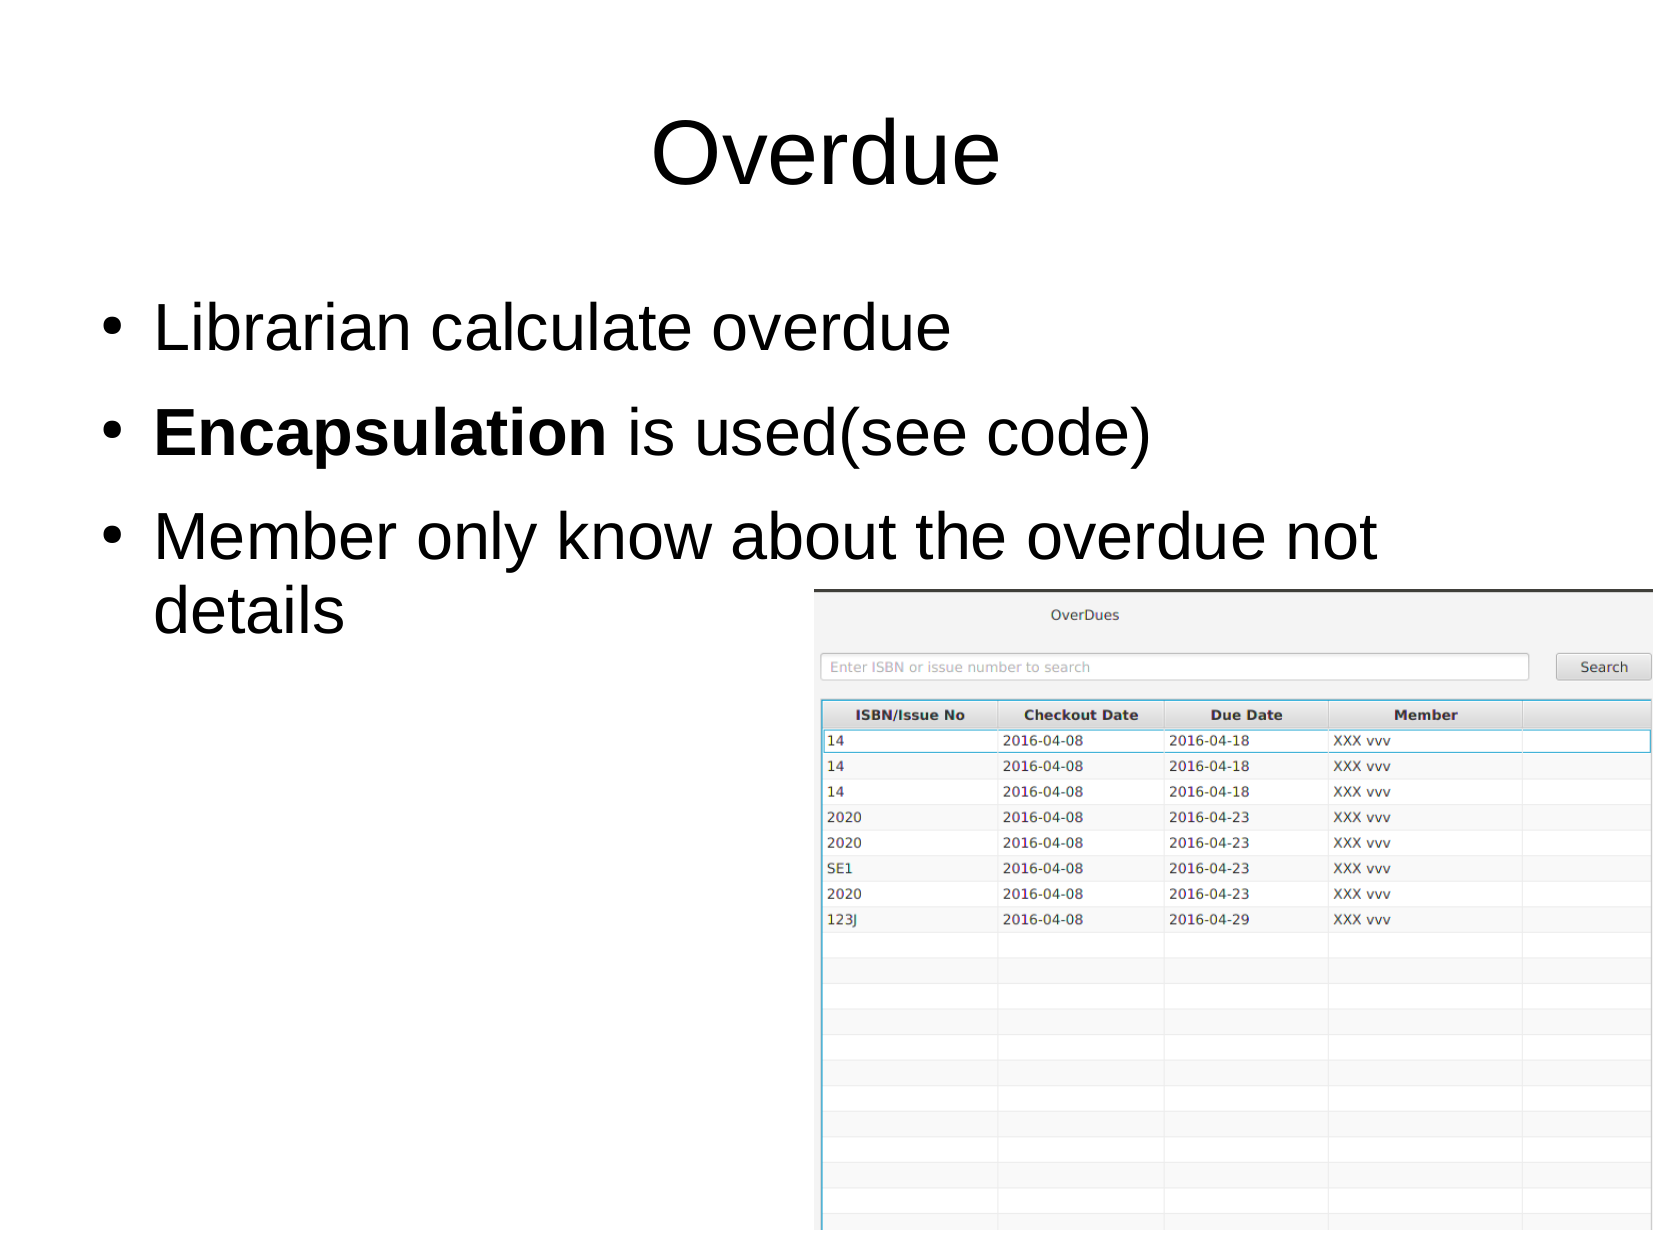

# Overdue
Librarian calculate overdue
Encapsulation is used(see code)
Member only know about the overdue not details